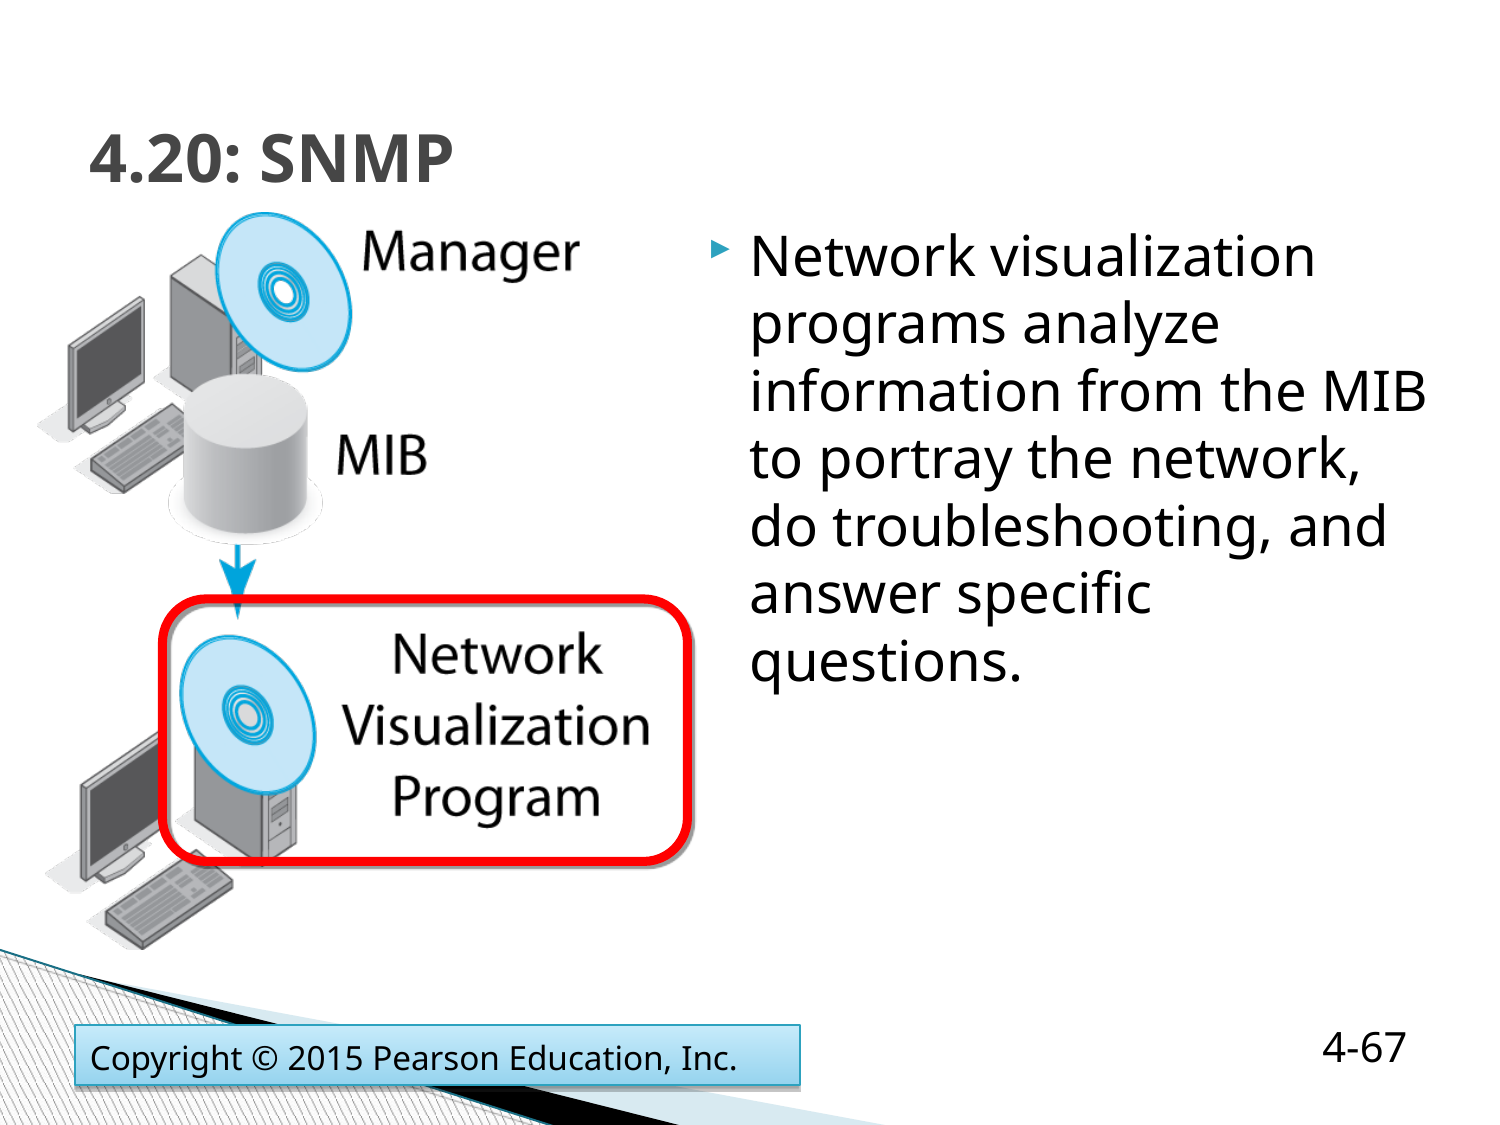

4.20: SNMP
# Network visualization programs analyze information from the MIB to portray the network, do troubleshooting, and answer specific questions.
Copyright © 2015 Pearson Education, Inc.